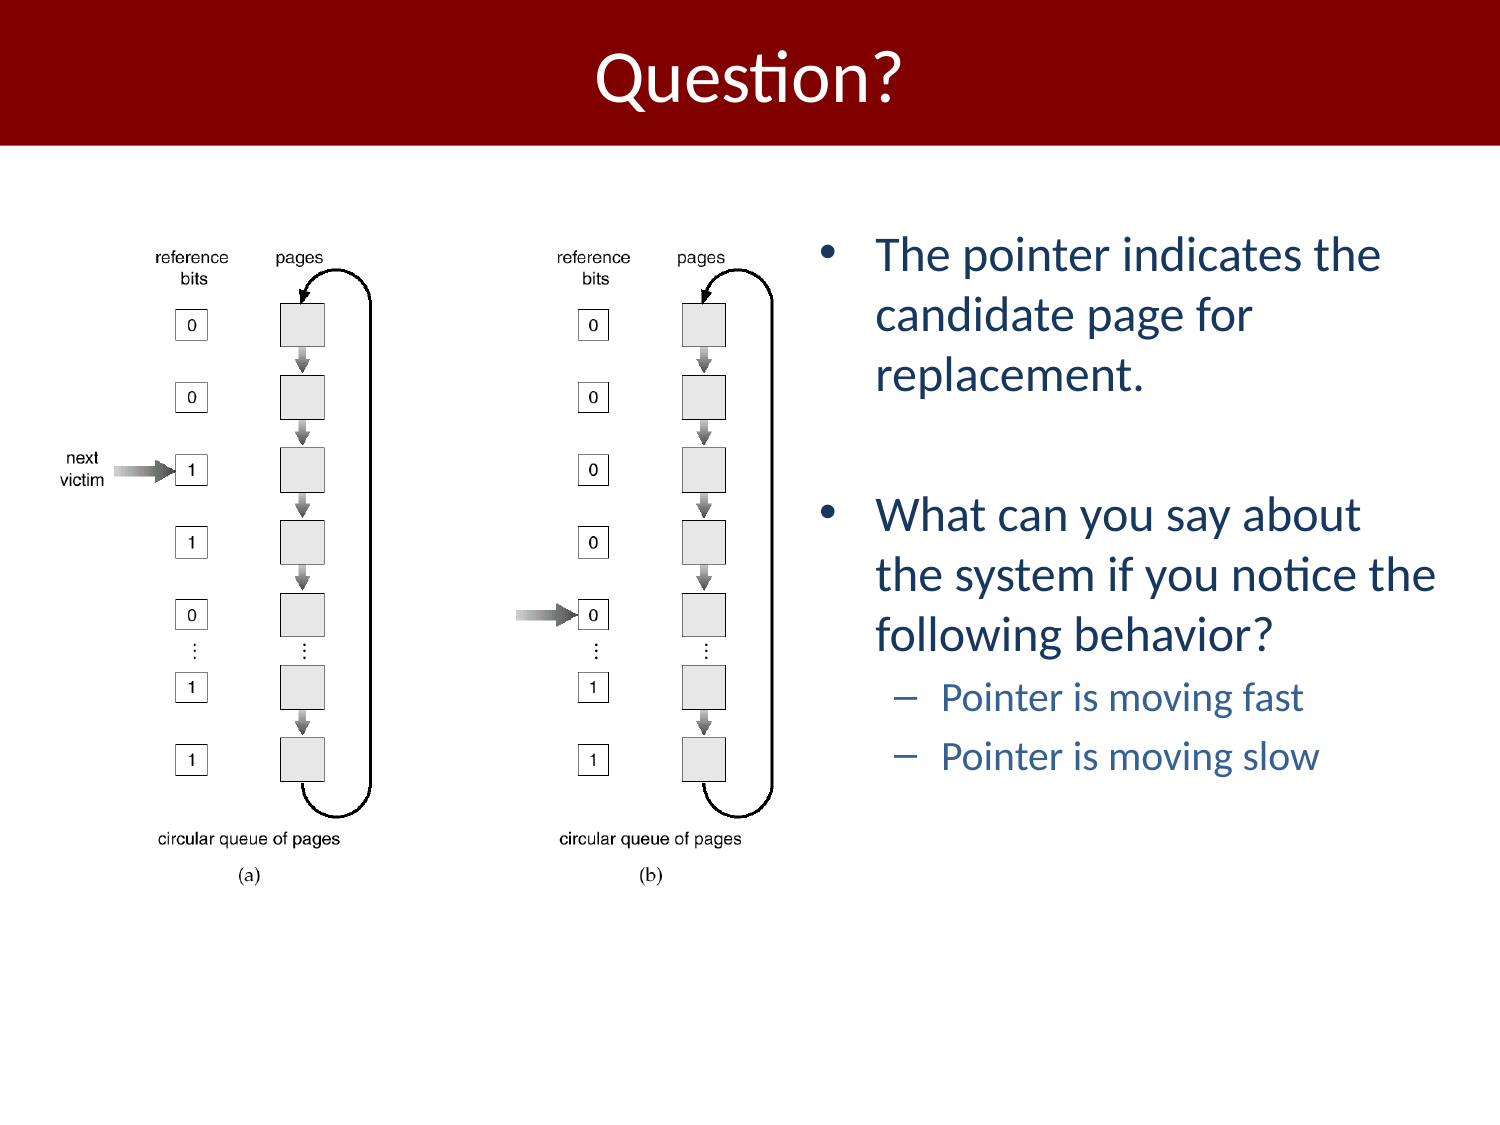

# Question?
The pointer indicates the candidate page for replacement.
What can you say about the system if you notice the following behavior?
Pointer is moving fast
Pointer is moving slow